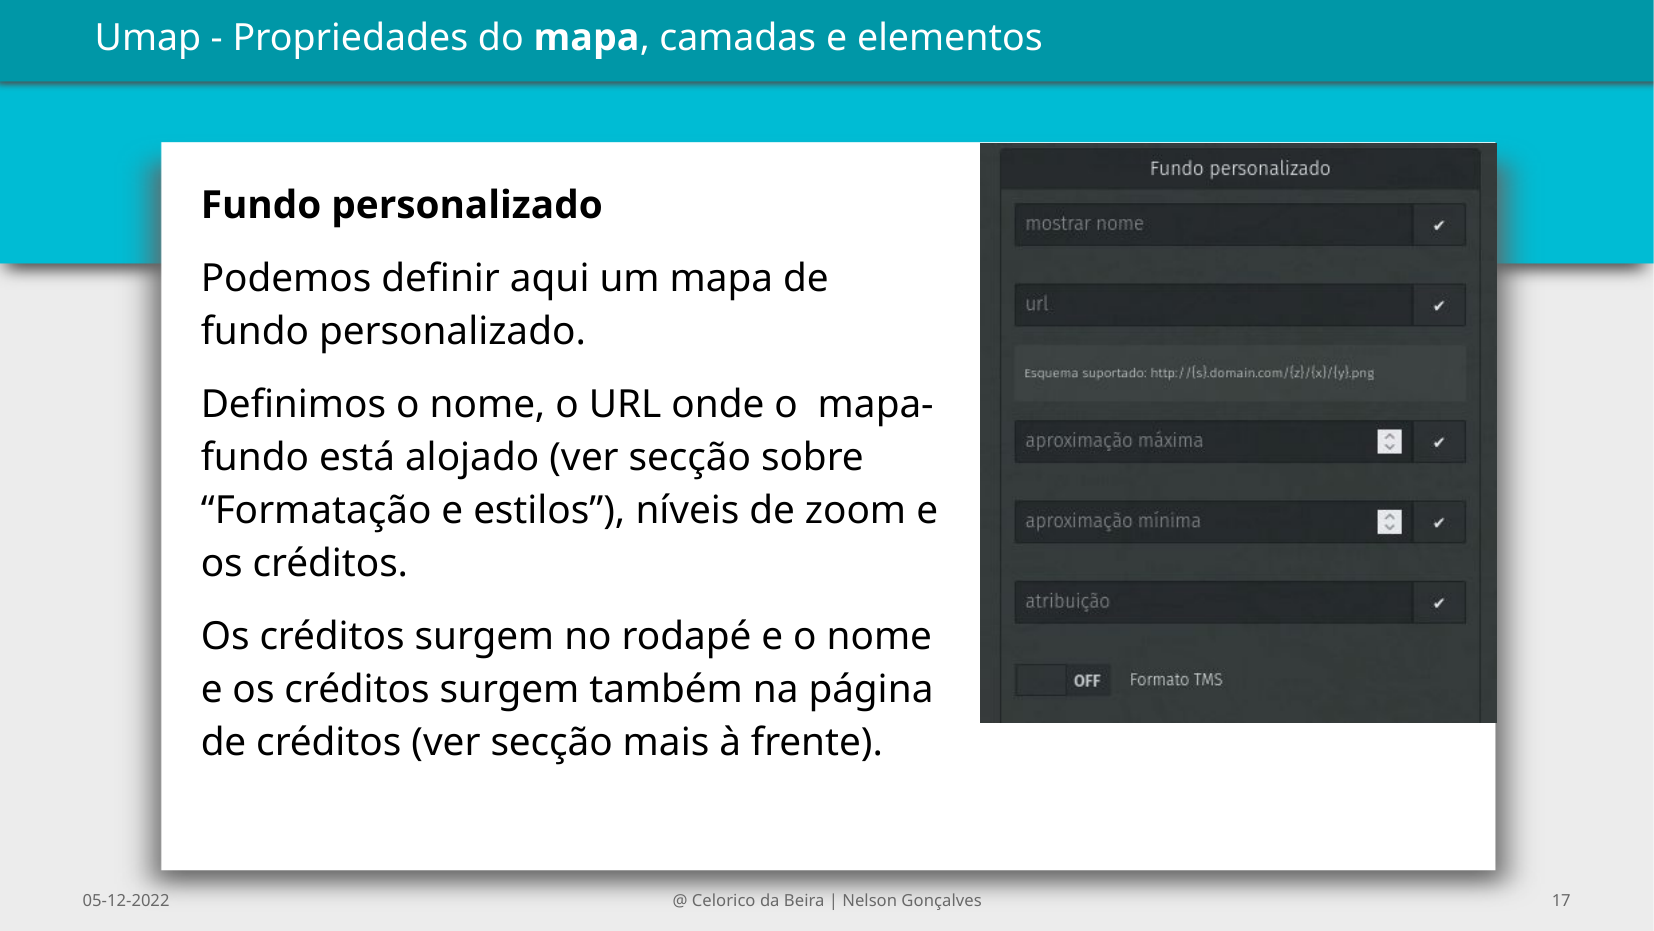

# Umap - Propriedades do mapa, camadas e elementos
Fundo personalizado
Podemos definir aqui um mapa de fundo personalizado.
Definimos o nome, o URL onde o mapa-fundo está alojado (ver secção sobre “Formatação e estilos”), níveis de zoom e os créditos.
Os créditos surgem no rodapé e o nome e os créditos surgem também na página de créditos (ver secção mais à frente).
05-12-2022
@ Celorico da Beira | Nelson Gonçalves
17